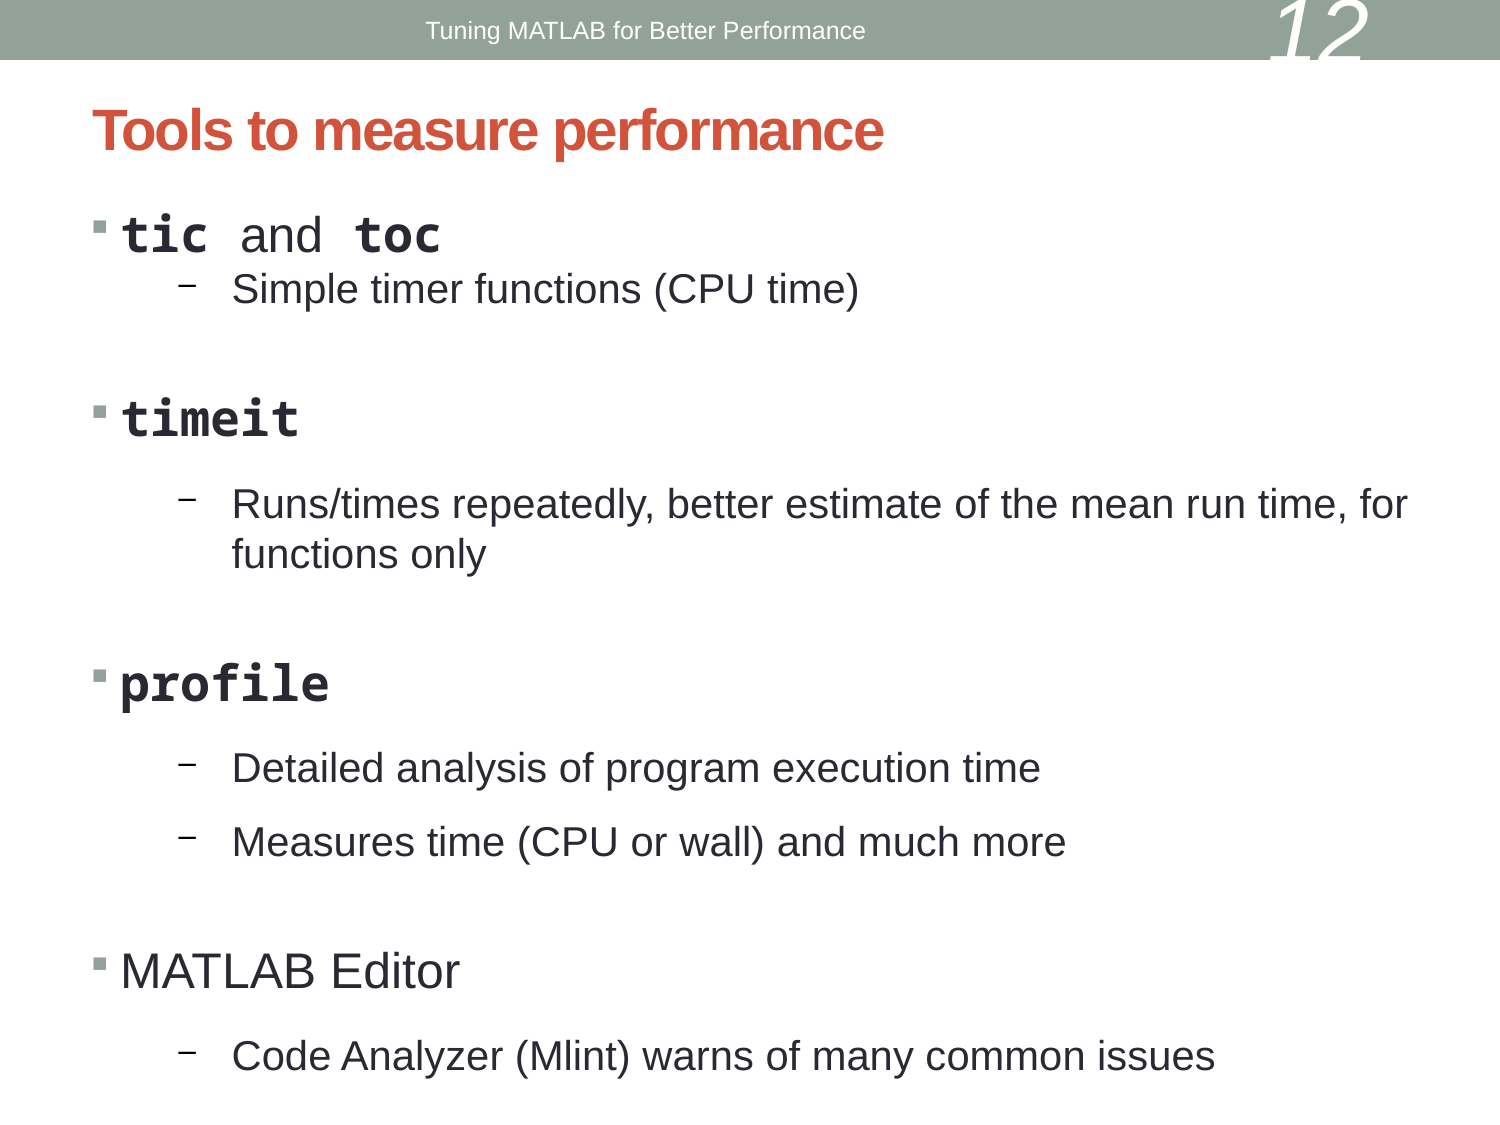

Tuning MATLAB for Better Performance
Tools to measure performance
# tic and toc
Simple timer functions (CPU time)
timeit
Runs/times repeatedly, better estimate of the mean run time, for functions only
profile
Detailed analysis of program execution time
Measures time (CPU or wall) and much more
MATLAB Editor
Code Analyzer (Mlint) warns of many common issues